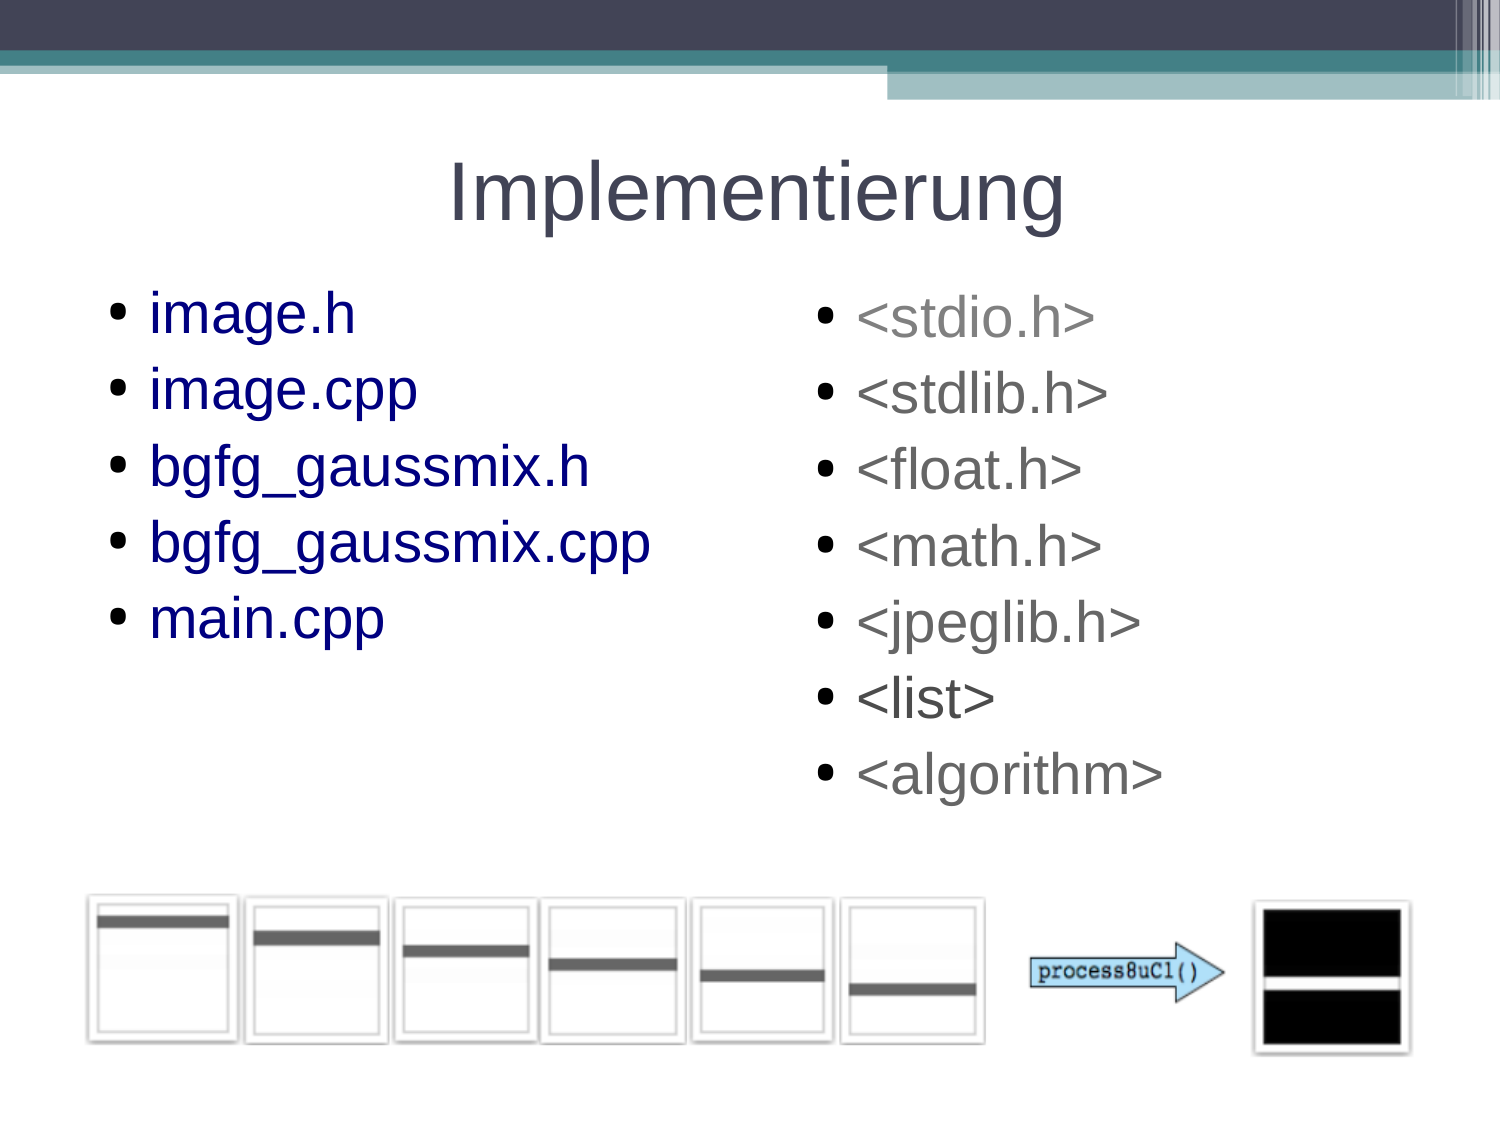

# Implementierung
image.h
image.cpp
bgfg_gaussmix.h
bgfg_gaussmix.cpp
main.cpp
<stdio.h>
<stdlib.h>
<float.h>
<math.h>
<jpeglib.h>
<list>
<algorithm>